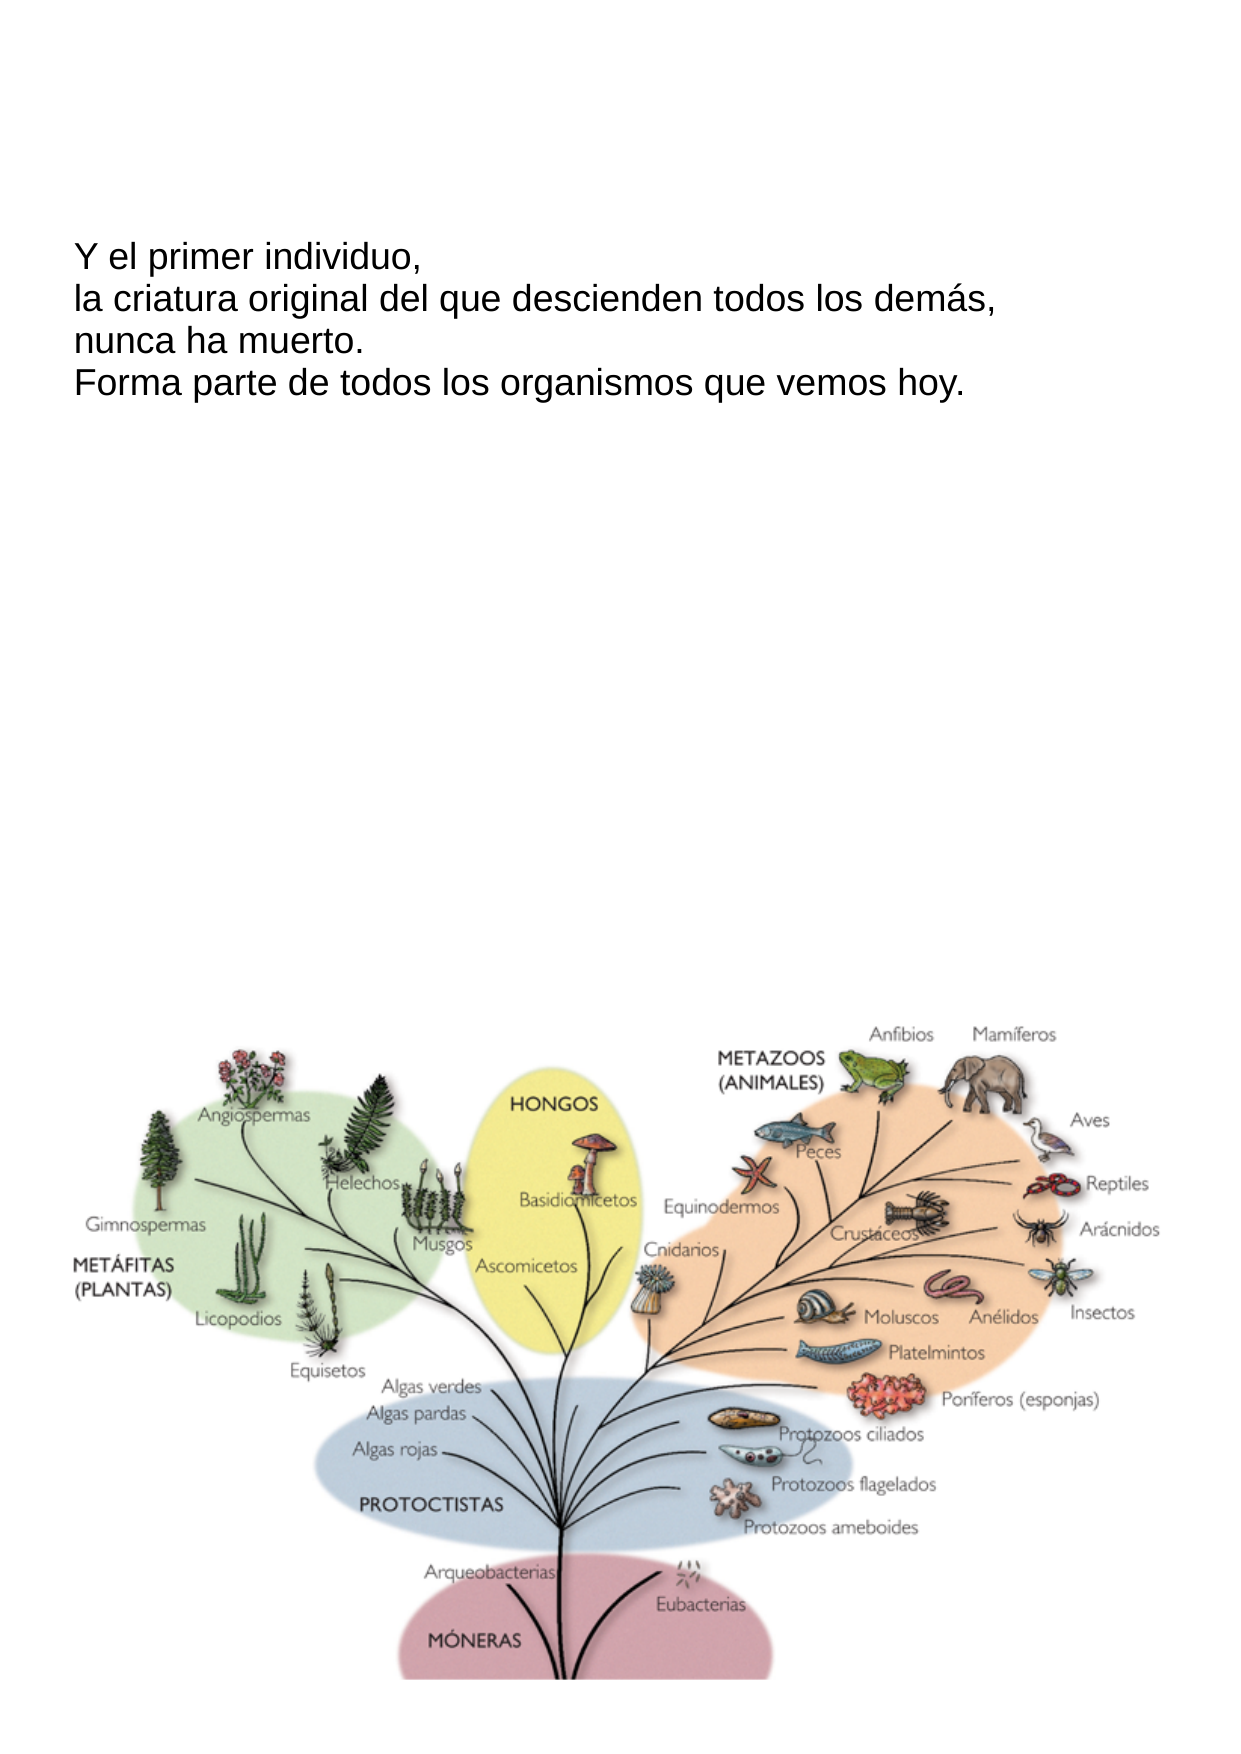

Y el primer individuo,
la criatura original del que descienden todos los demás,
nunca ha muerto.
Forma parte de todos los organismos que vemos hoy.